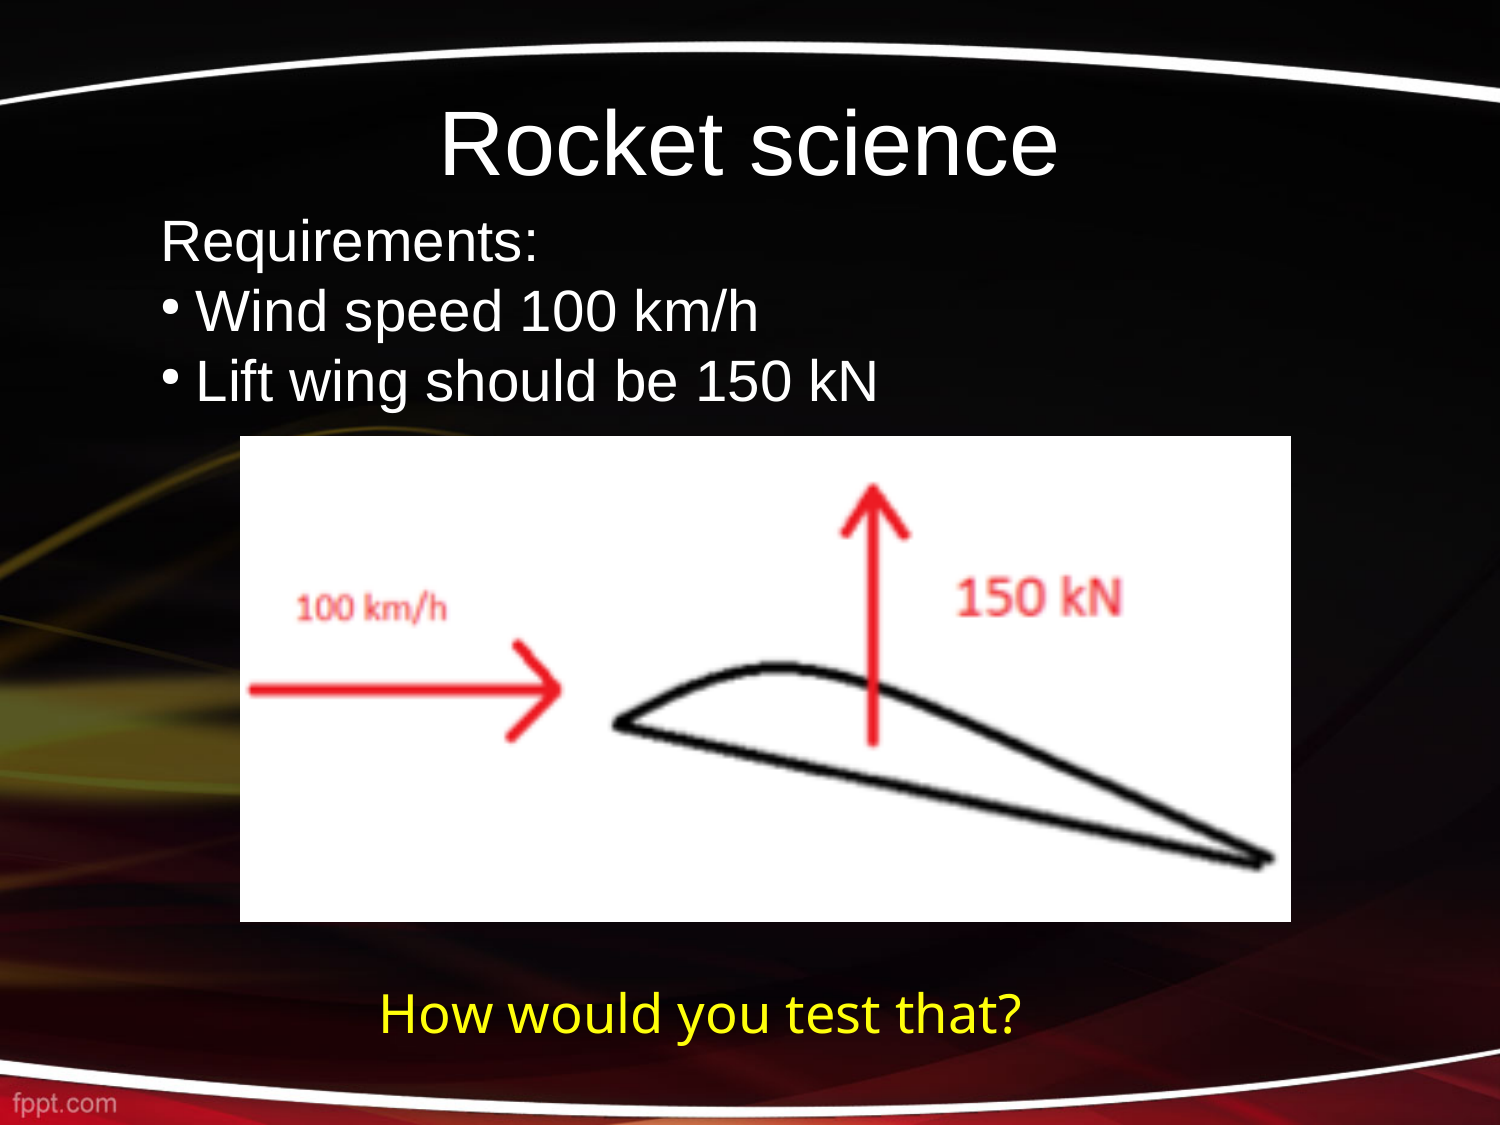

# Rocket science
Requirements:
Wind speed 100 km/h
Lift wing should be 150 kN
How would you test that?